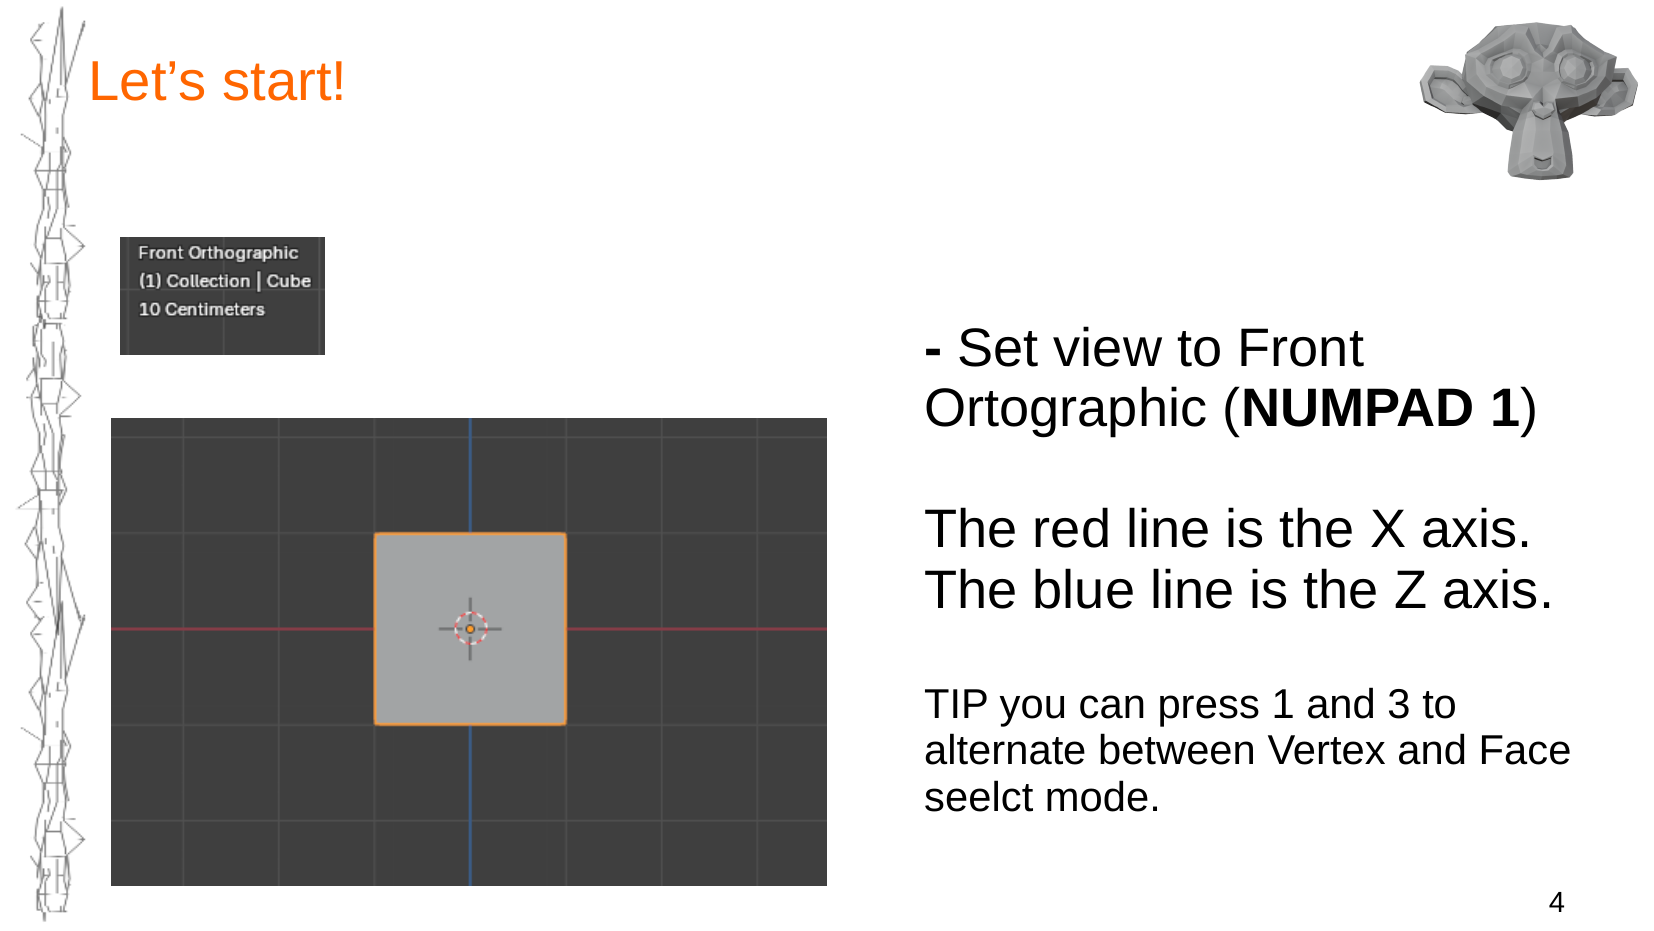

# Let’s start!
- Set view to Front Ortographic (NUMPAD 1)
The red line is the X axis.
The blue line is the Z axis.
TIP you can press 1 and 3 to alternate between Vertex and Face seelct mode.
4